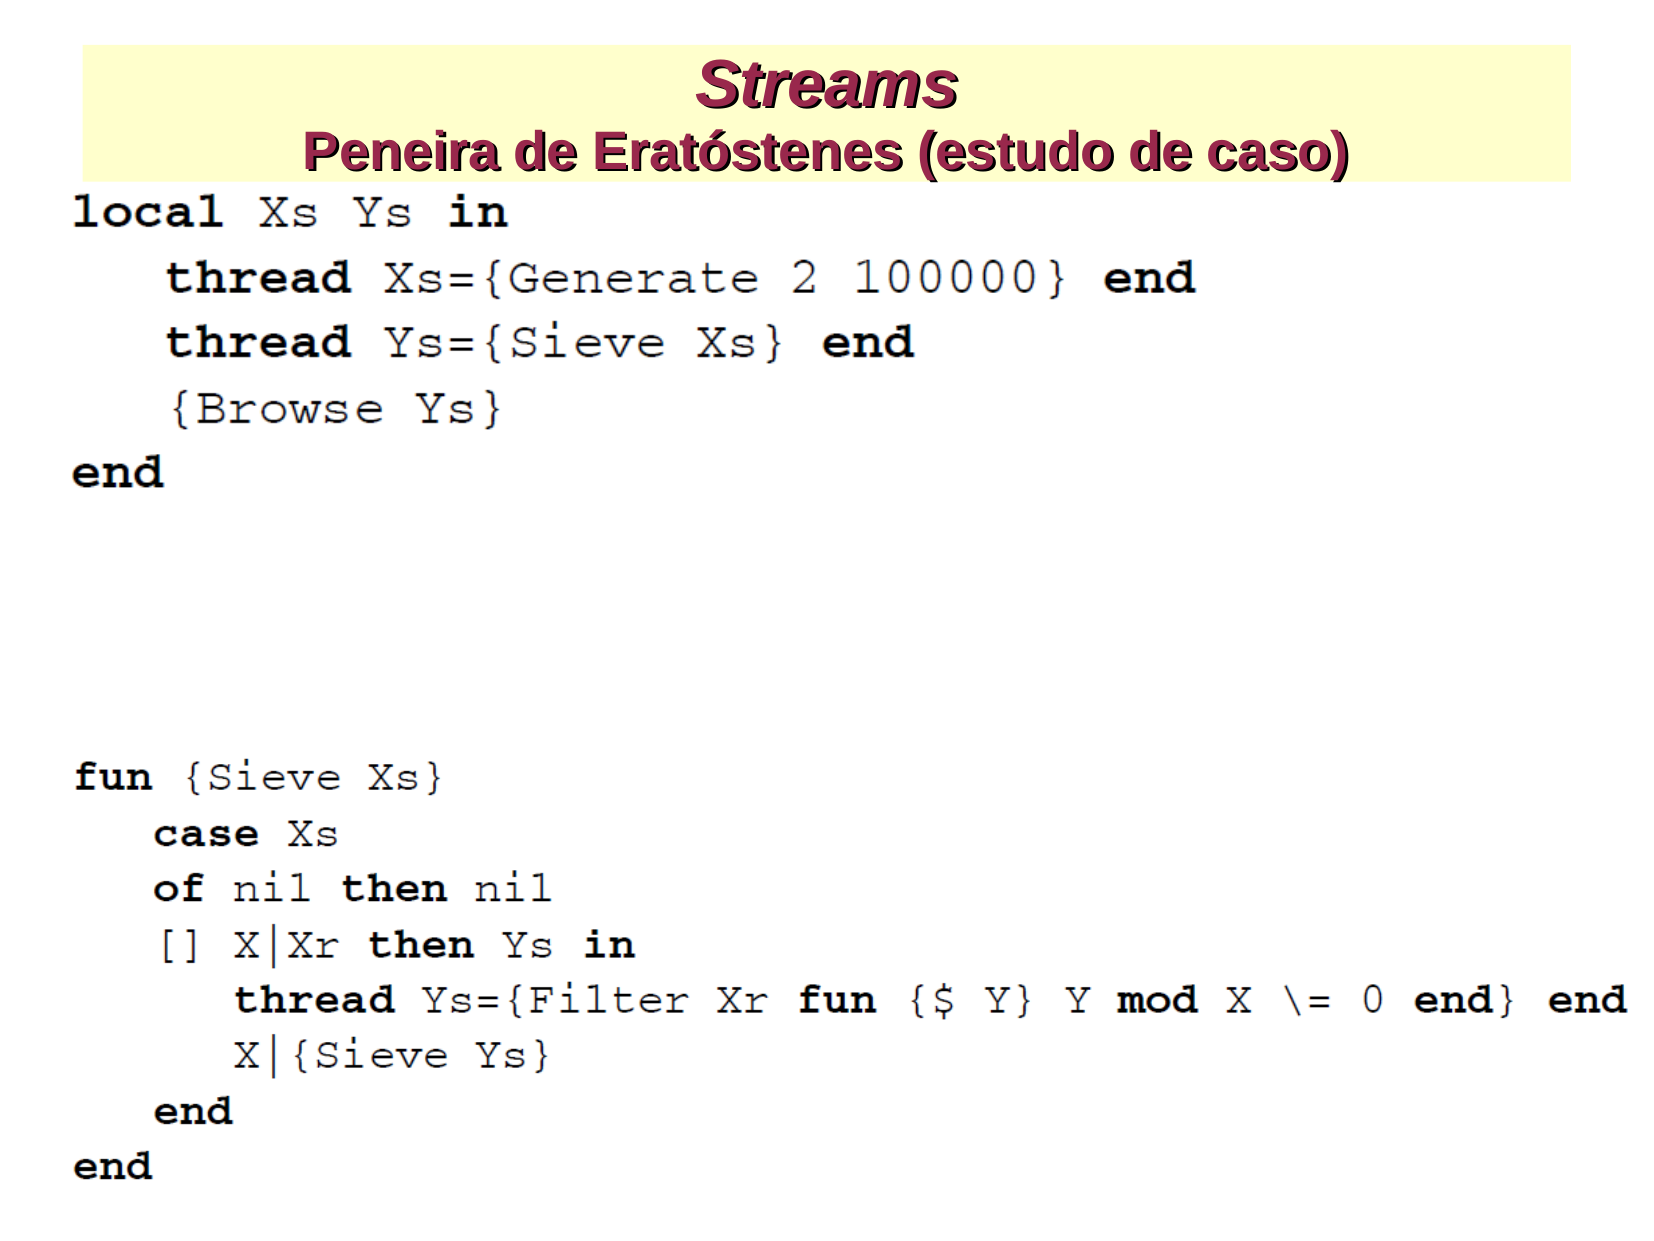

# Streams Peneira de Eratóstenes (estudo de caso)